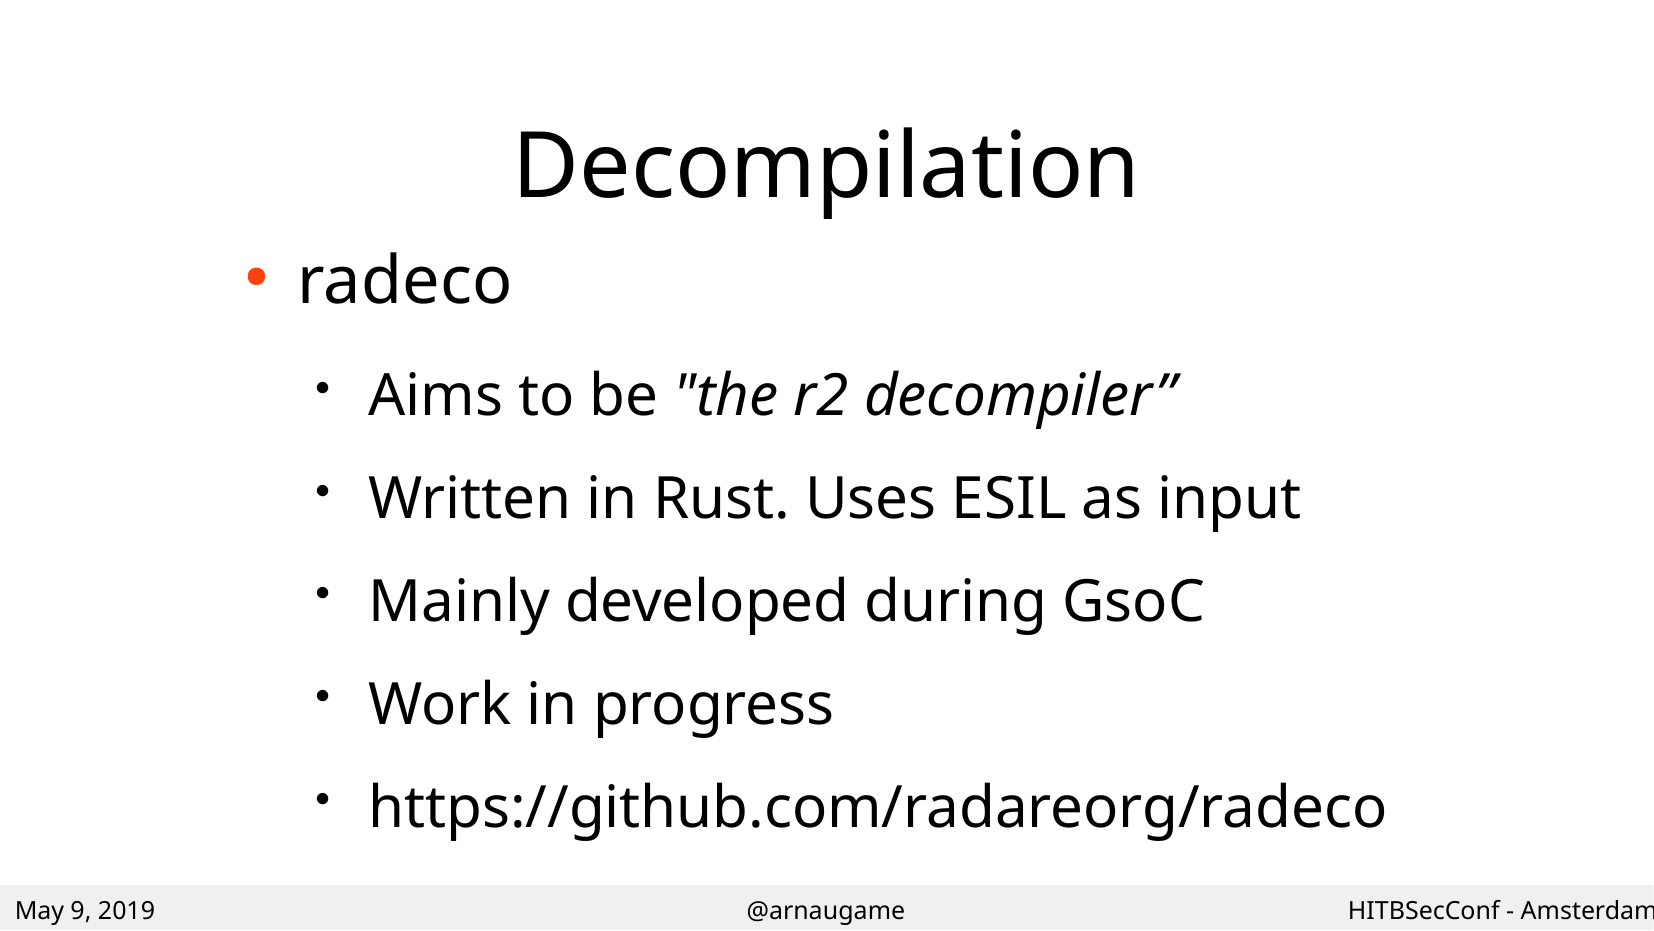

# Decompilation
radeco
Aims to be "the r2 decompiler”
Written in Rust. Uses ESIL as input
Mainly developed during GsoC
Work in progress
https://github.com/radareorg/radeco
May 9, 2019
@arnaugamez
HITBSecConf - Amsterdam